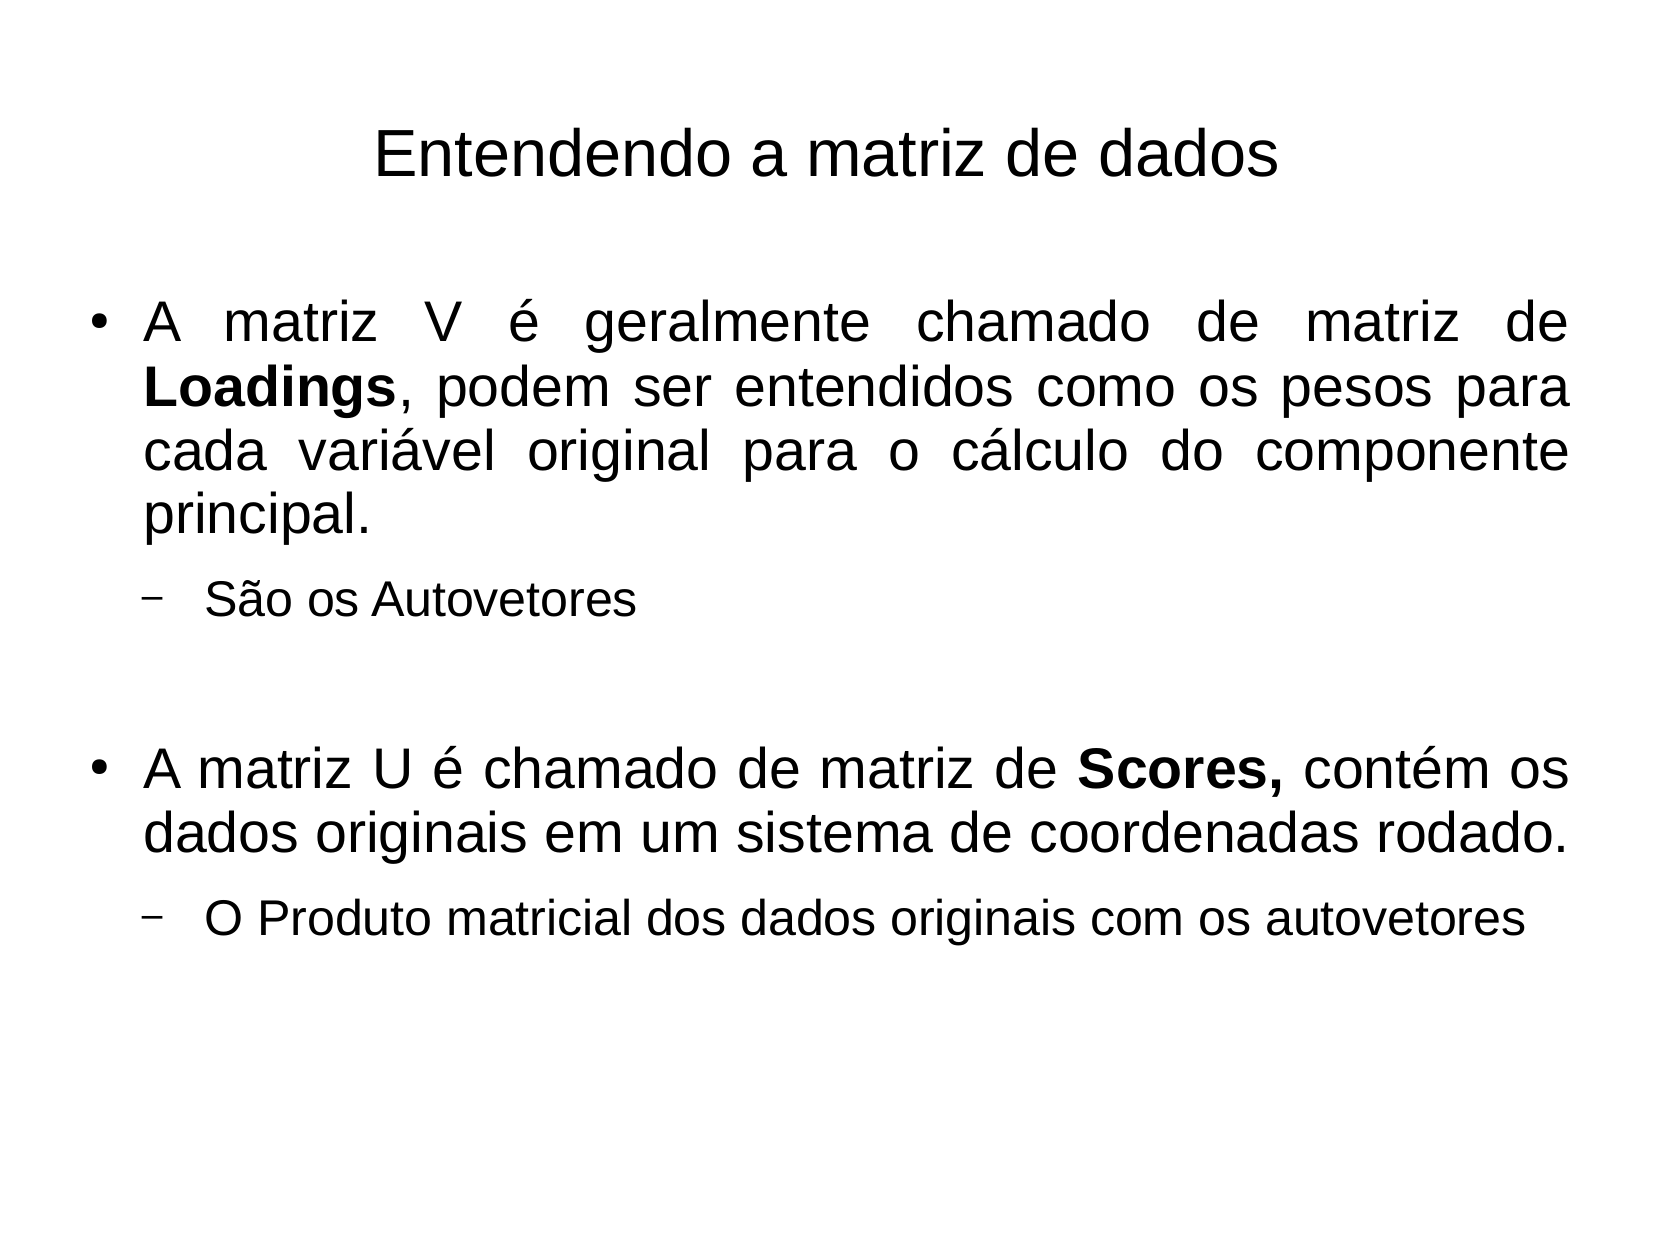

Entendendo a matriz de dados
# A matriz V é geralmente chamado de matriz de Loadings, podem ser entendidos como os pesos para cada variável original para o cálculo do componente principal.
São os Autovetores
A matriz U é chamado de matriz de Scores, contém os dados originais em um sistema de coordenadas rodado.
O Produto matricial dos dados originais com os autovetores